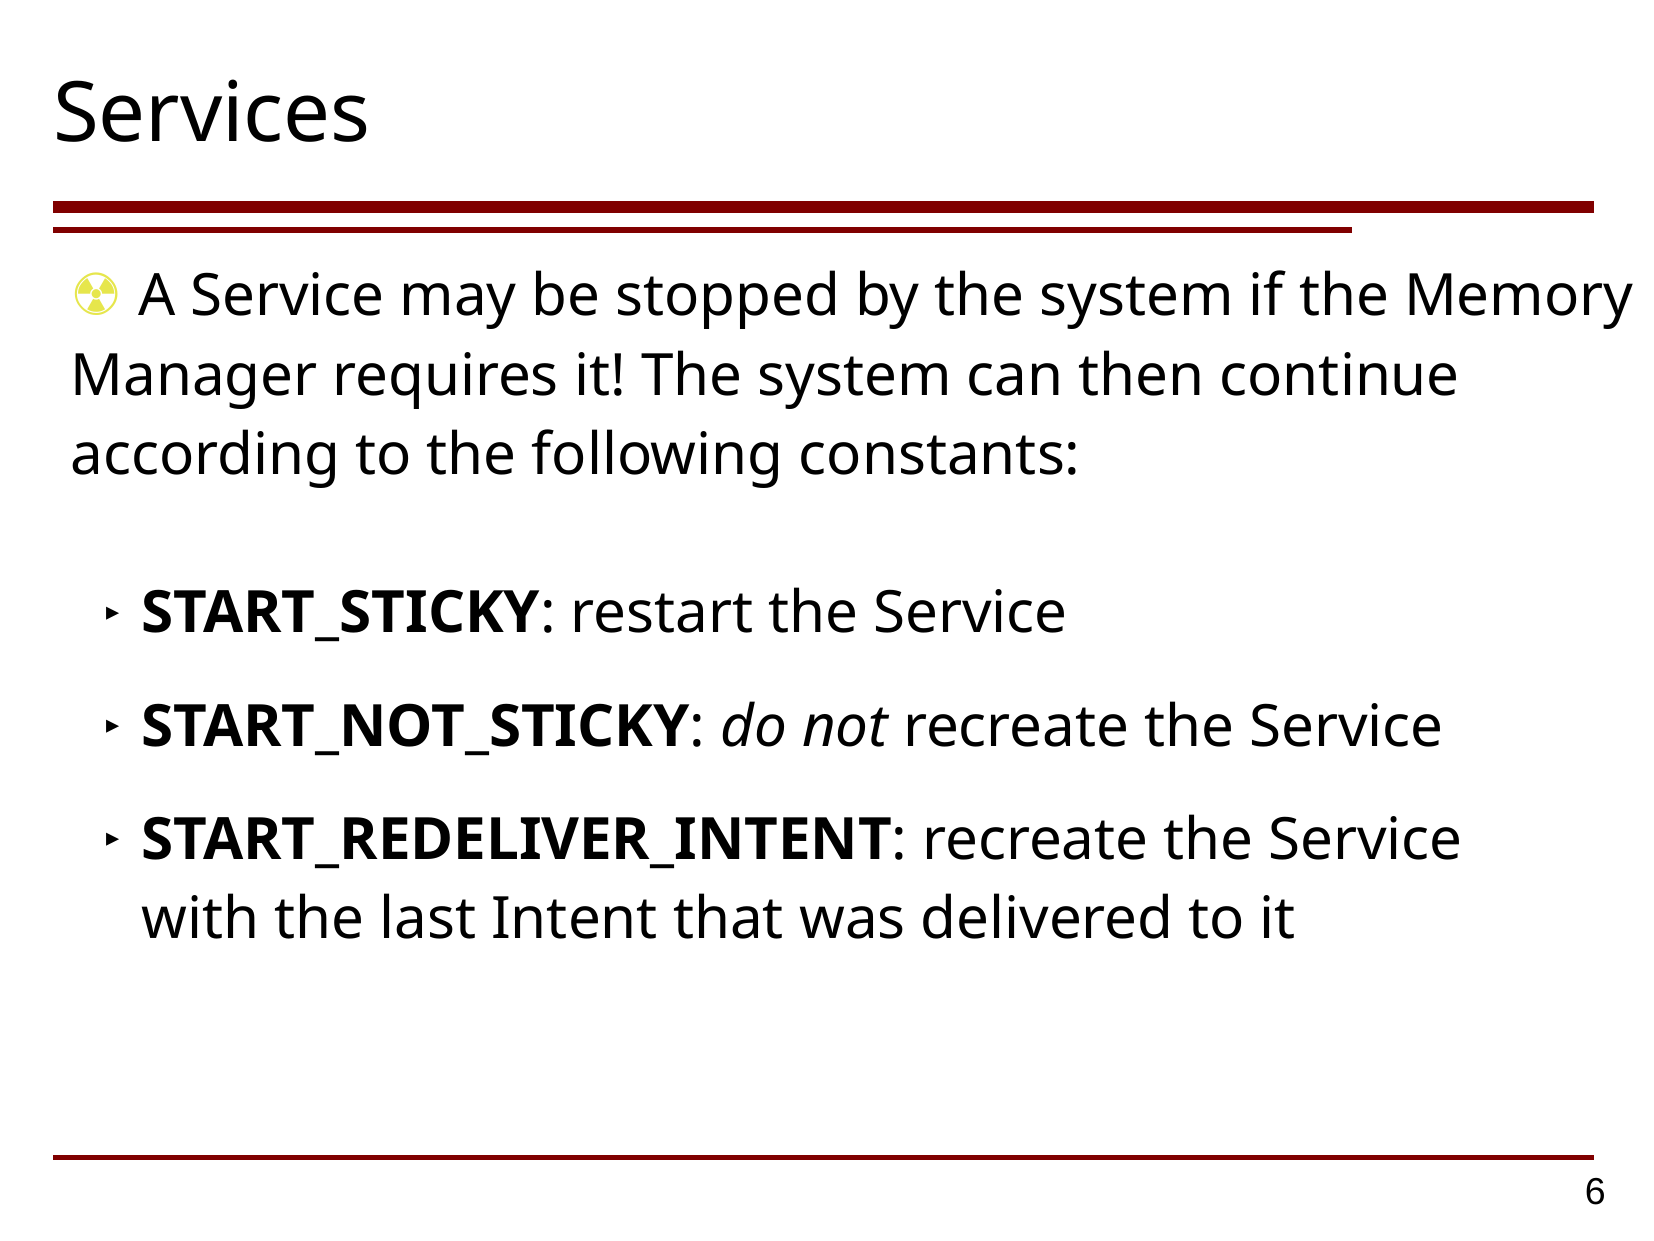

# Services
☢ A Service may be stopped by the system if the Memory
Manager requires it! The system can then continue
according to the following constants:
START_STICKY: restart the Service
START_NOT_STICKY: do not recreate the Service
START_REDELIVER_INTENT: recreate the Service
with the last Intent that was delivered to it